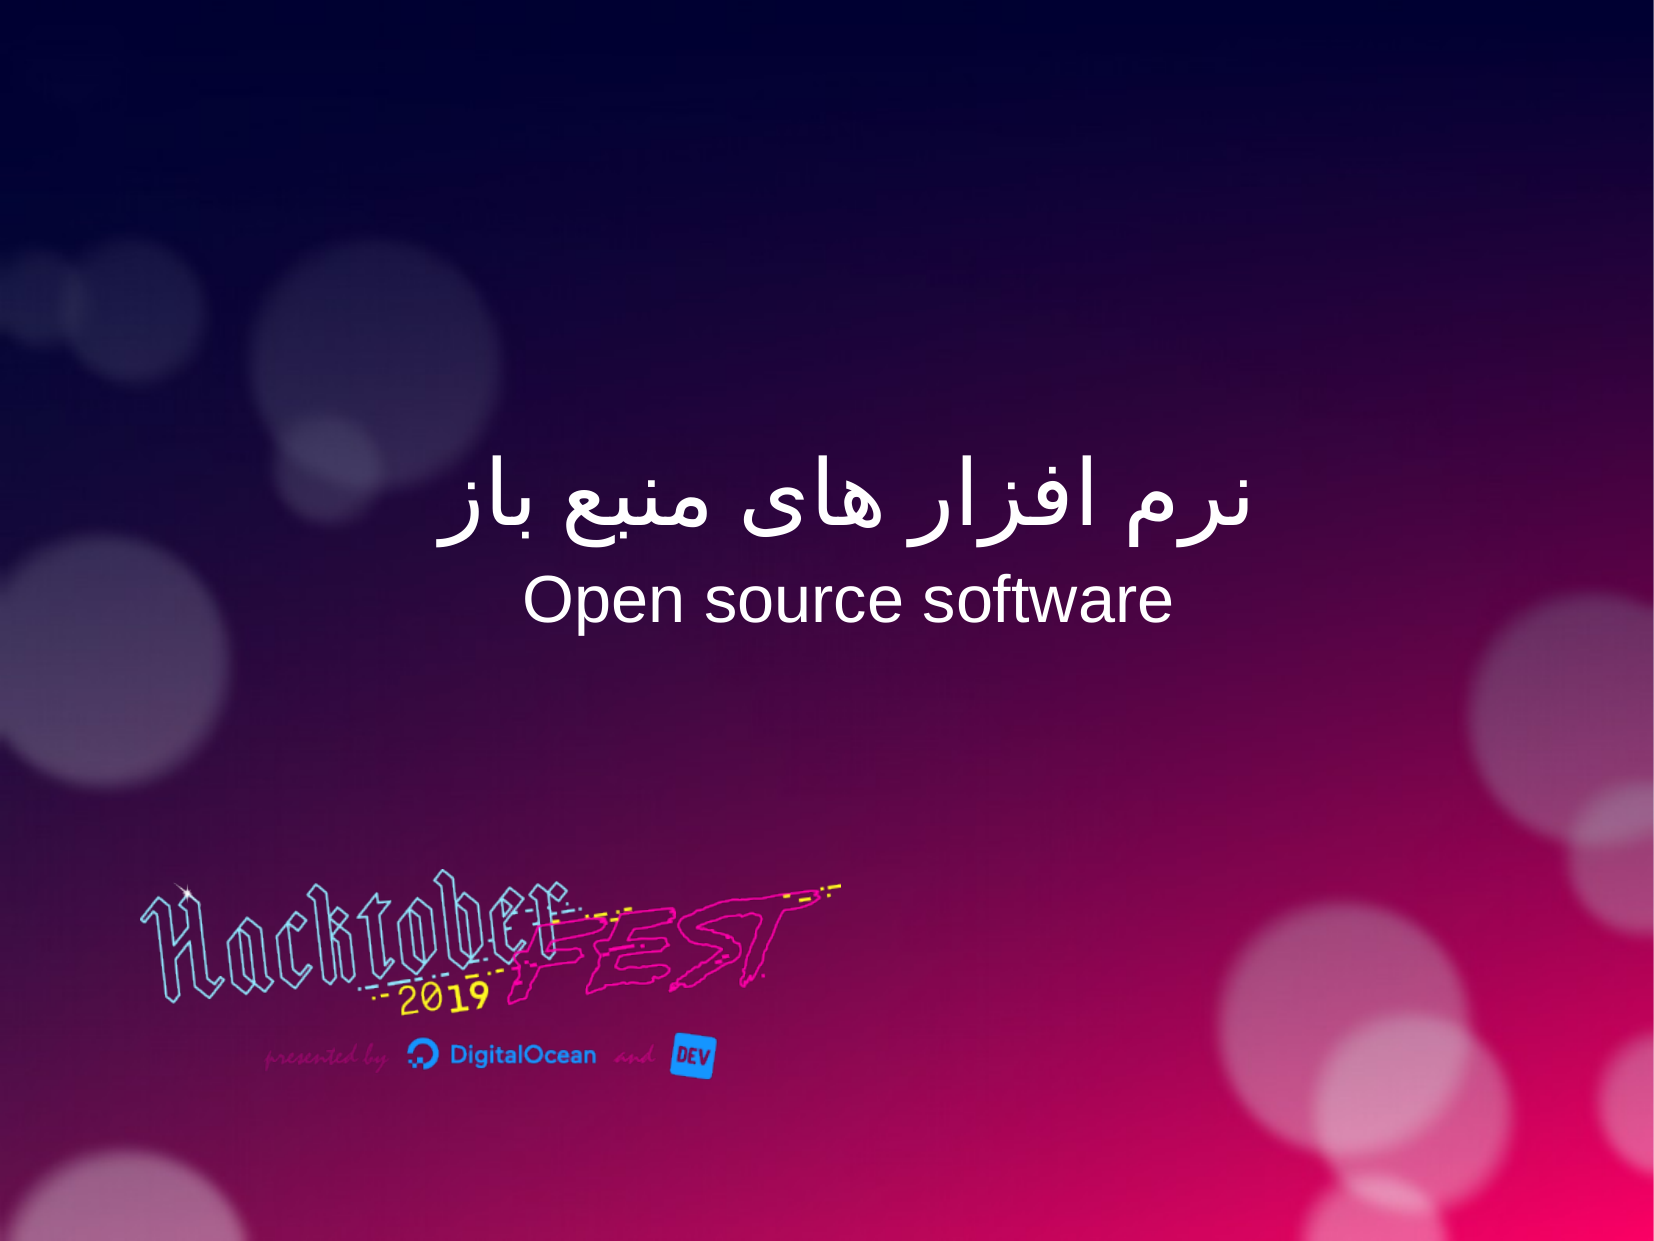

# نرم افزار های منبع باز
Open source software